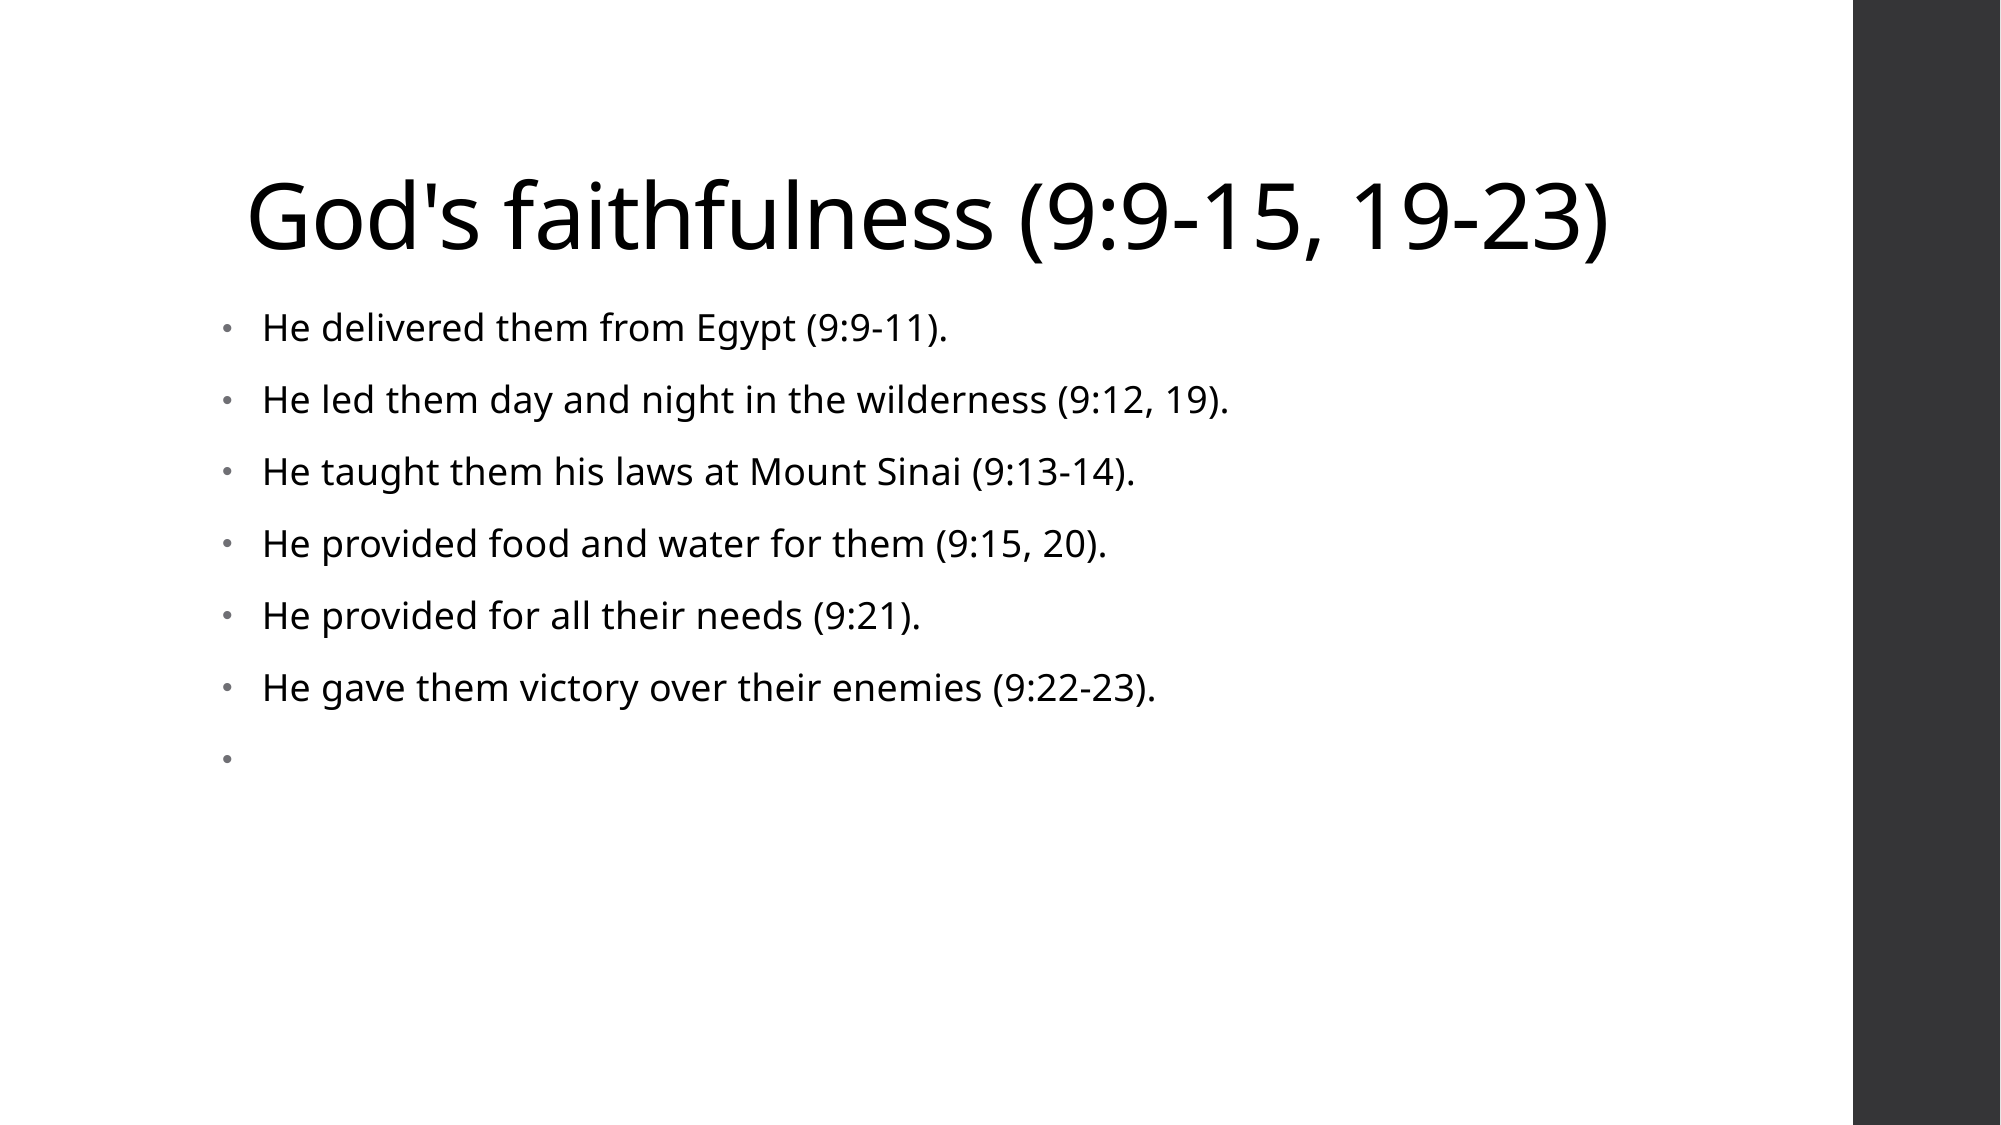

# God's faithfulness (9:9-15, 19-23)
 He delivered them from Egypt (9:9-11).
 He led them day and night in the wilderness (9:12, 19).
 He taught them his laws at Mount Sinai (9:13-14).
 He provided food and water for them (9:15, 20).
 He provided for all their needs (9:21).
 He gave them victory over their enemies (9:22-23).